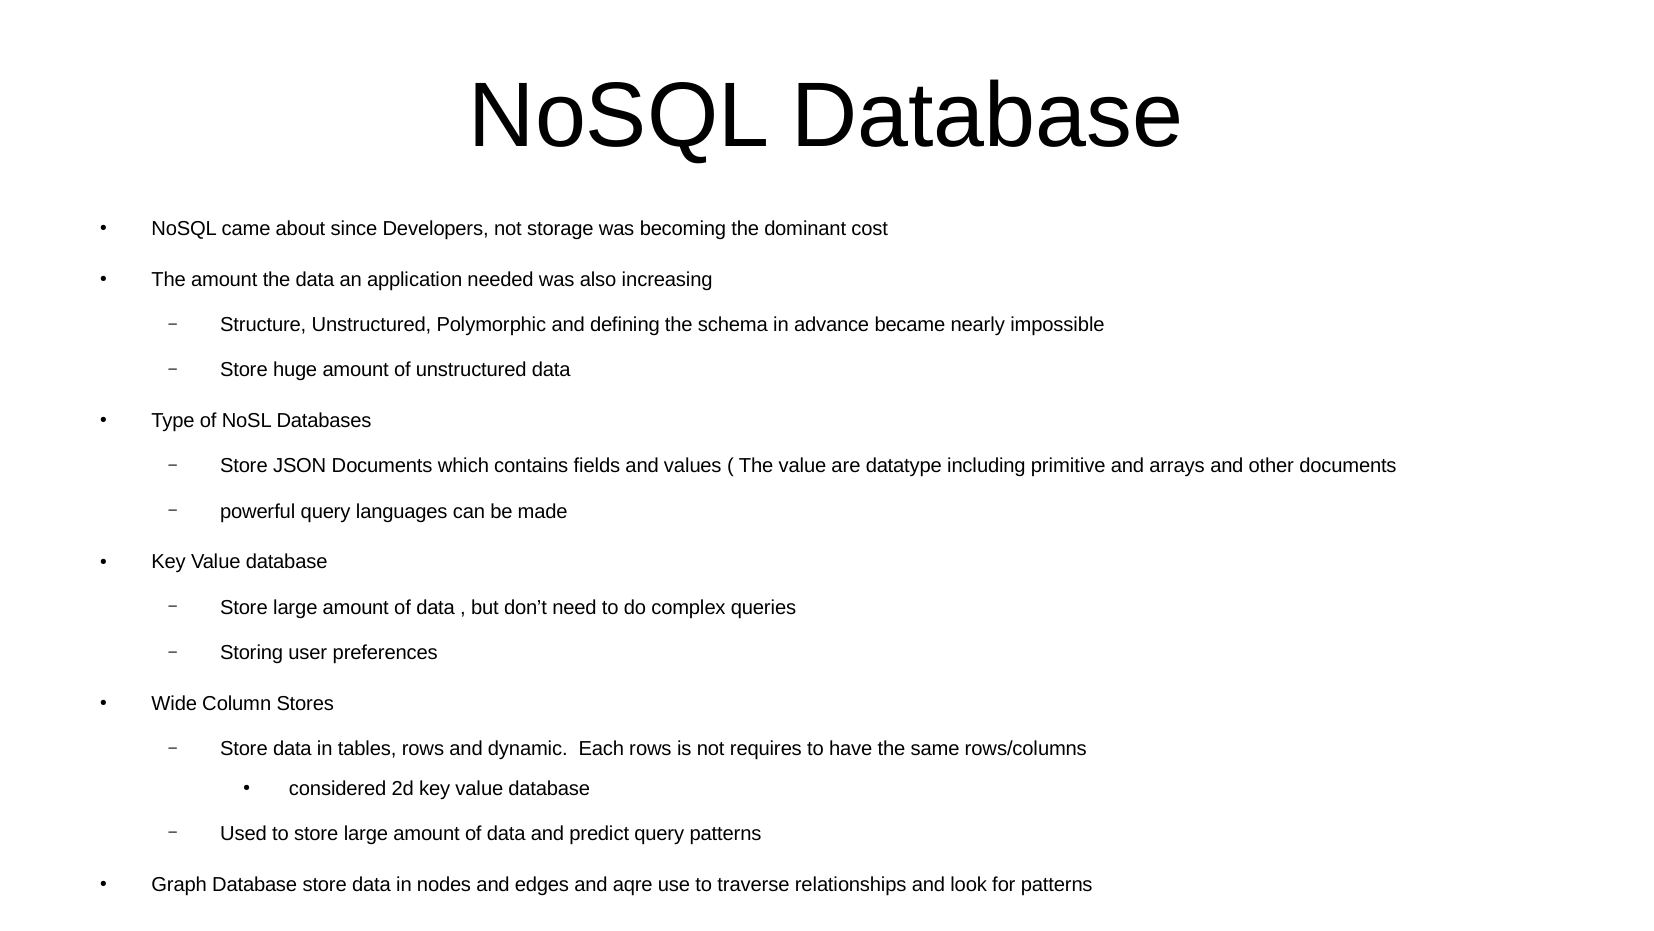

# NoSQL Database
NoSQL came about since Developers, not storage was becoming the dominant cost
The amount the data an application needed was also increasing
Structure, Unstructured, Polymorphic and defining the schema in advance became nearly impossible
Store huge amount of unstructured data
Type of NoSL Databases
Store JSON Documents which contains fields and values ( The value are datatype including primitive and arrays and other documents
powerful query languages can be made
Key Value database
Store large amount of data , but don’t need to do complex queries
Storing user preferences
Wide Column Stores
Store data in tables, rows and dynamic. Each rows is not requires to have the same rows/columns
considered 2d key value database
Used to store large amount of data and predict query patterns
Graph Database store data in nodes and edges and aqre use to traverse relationships and look for patterns